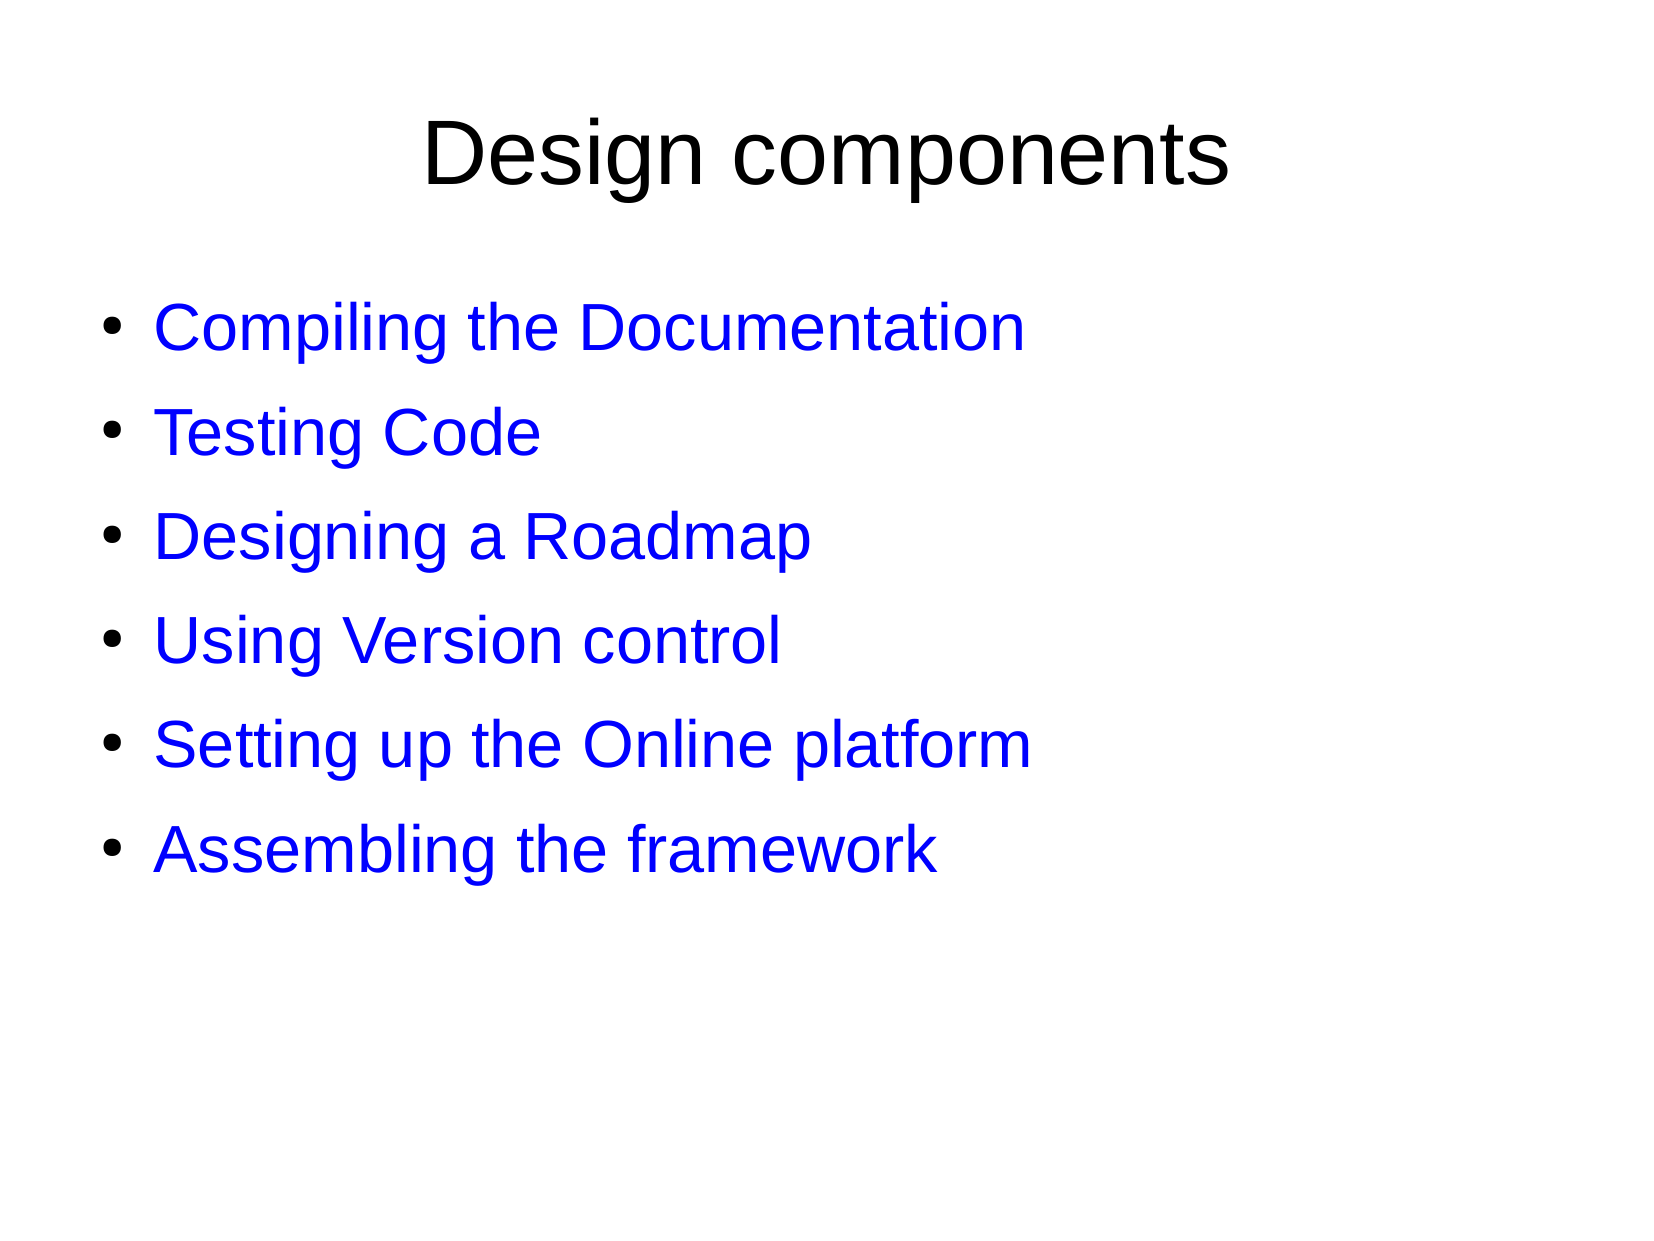

# Design components
Compiling the Documentation
Testing Code
Designing a Roadmap
Using Version control
Setting up the Online platform
Assembling the framework